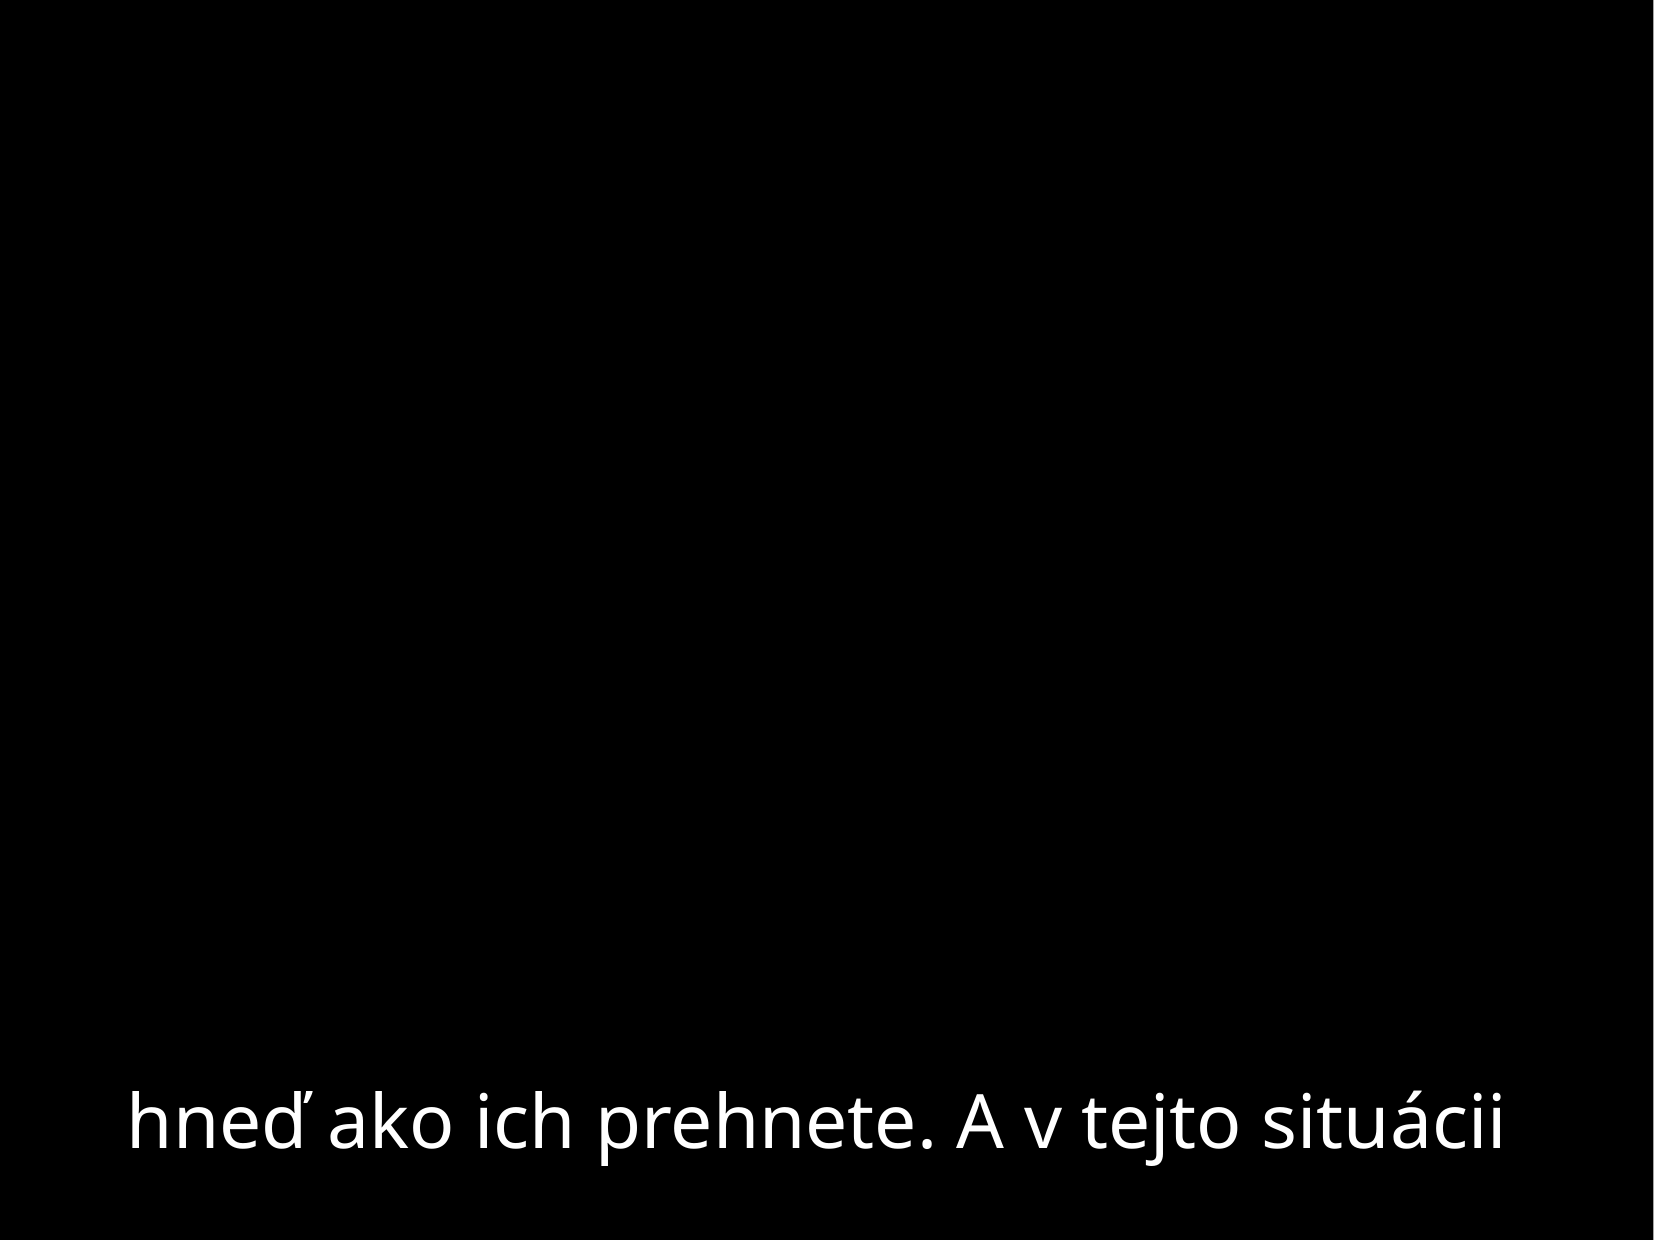

# hneď ako ich prehnete. A v tejto situácii